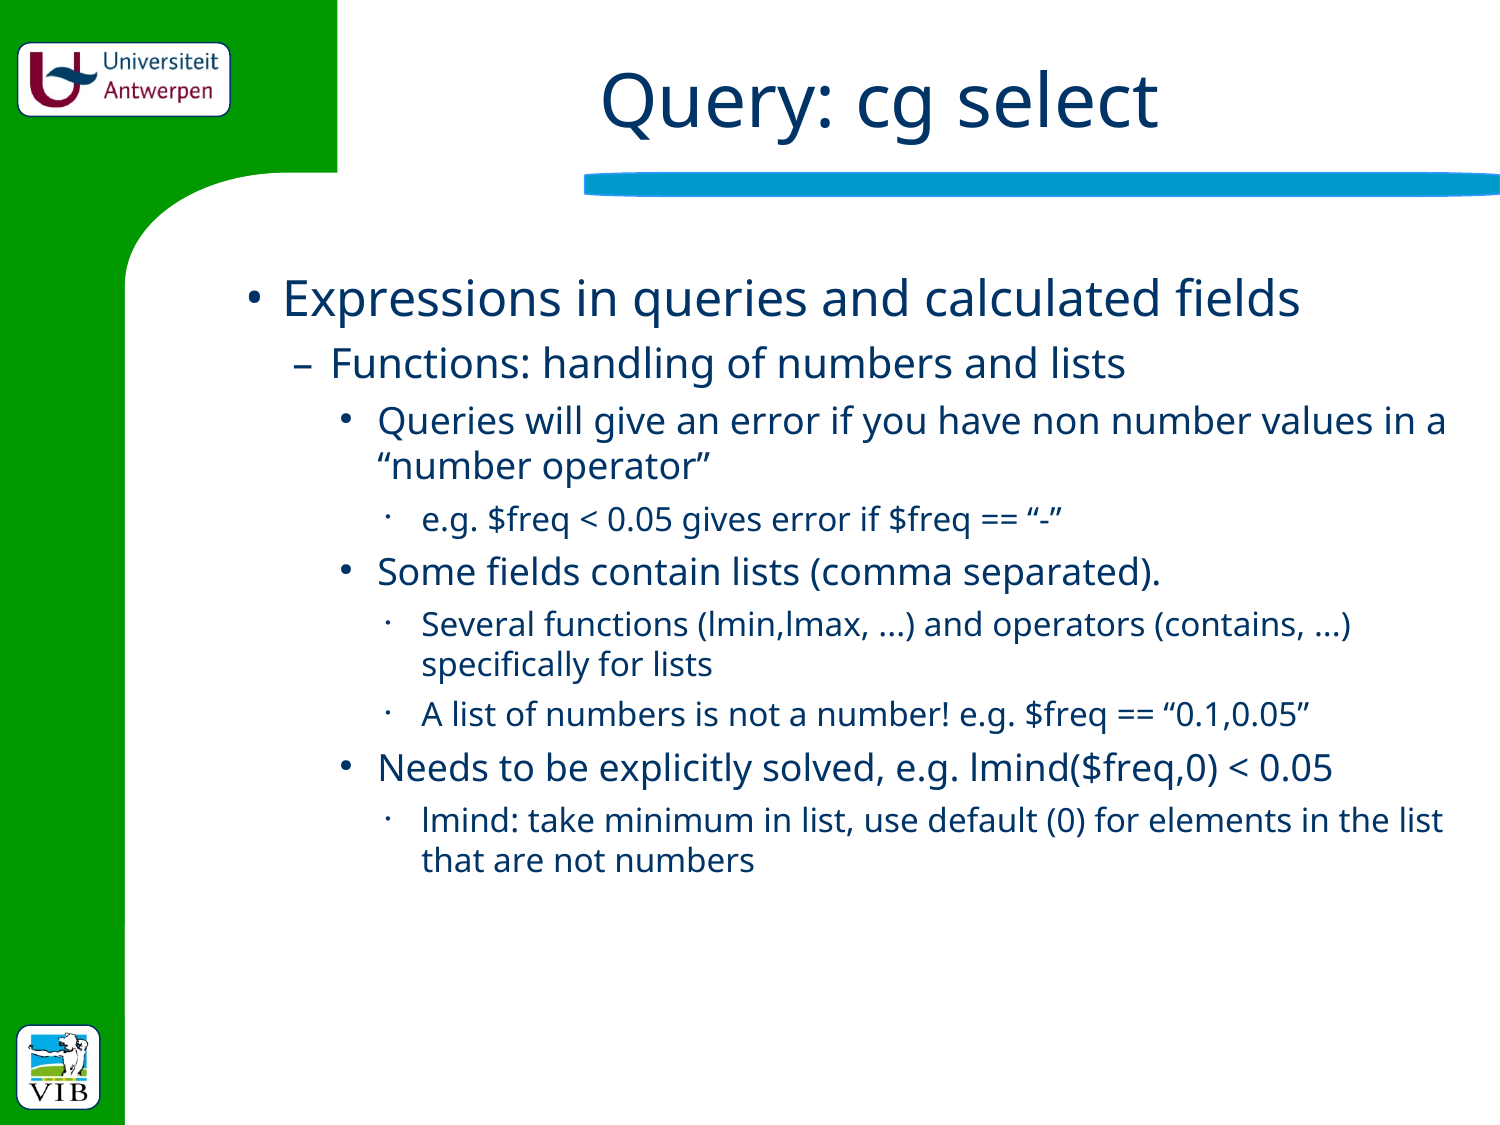

# Query: cg select
Expressions in queries and calculated fields
Functions: handling of numbers and lists
Queries will give an error if you have non number values in a “number operator”
e.g. $freq < 0.05 gives error if $freq == “-”
Some fields contain lists (comma separated).
Several functions (lmin,lmax, ...) and operators (contains, ...) specifically for lists
A list of numbers is not a number! e.g. $freq == “0.1,0.05”
Needs to be explicitly solved, e.g. lmind($freq,0) < 0.05
lmind: take minimum in list, use default (0) for elements in the list that are not numbers